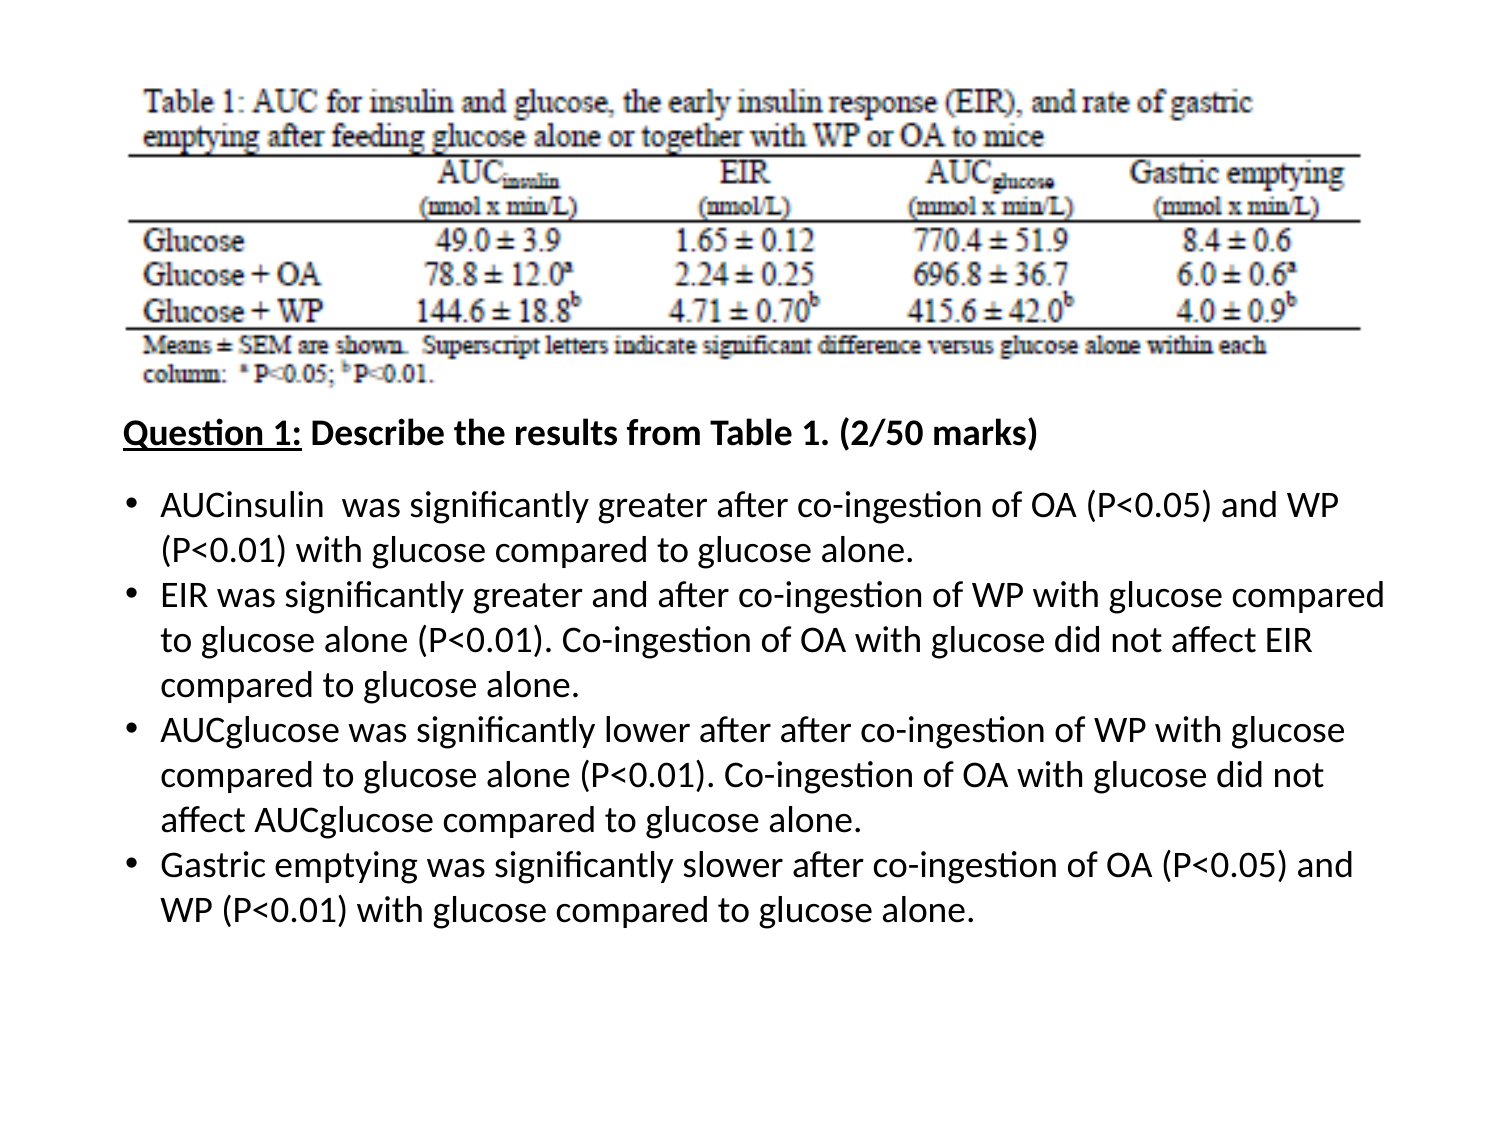

Question 1: Describe the results from Table 1. (2/50 marks)
AUCinsulin was significantly greater after co-ingestion of OA (P<0.05) and WP (P<0.01) with glucose compared to glucose alone.
EIR was significantly greater and after co-ingestion of WP with glucose compared to glucose alone (P<0.01). Co-ingestion of OA with glucose did not affect EIR compared to glucose alone.
AUCglucose was significantly lower after after co-ingestion of WP with glucose compared to glucose alone (P<0.01). Co-ingestion of OA with glucose did not affect AUCglucose compared to glucose alone.
Gastric emptying was significantly slower after co-ingestion of OA (P<0.05) and WP (P<0.01) with glucose compared to glucose alone.